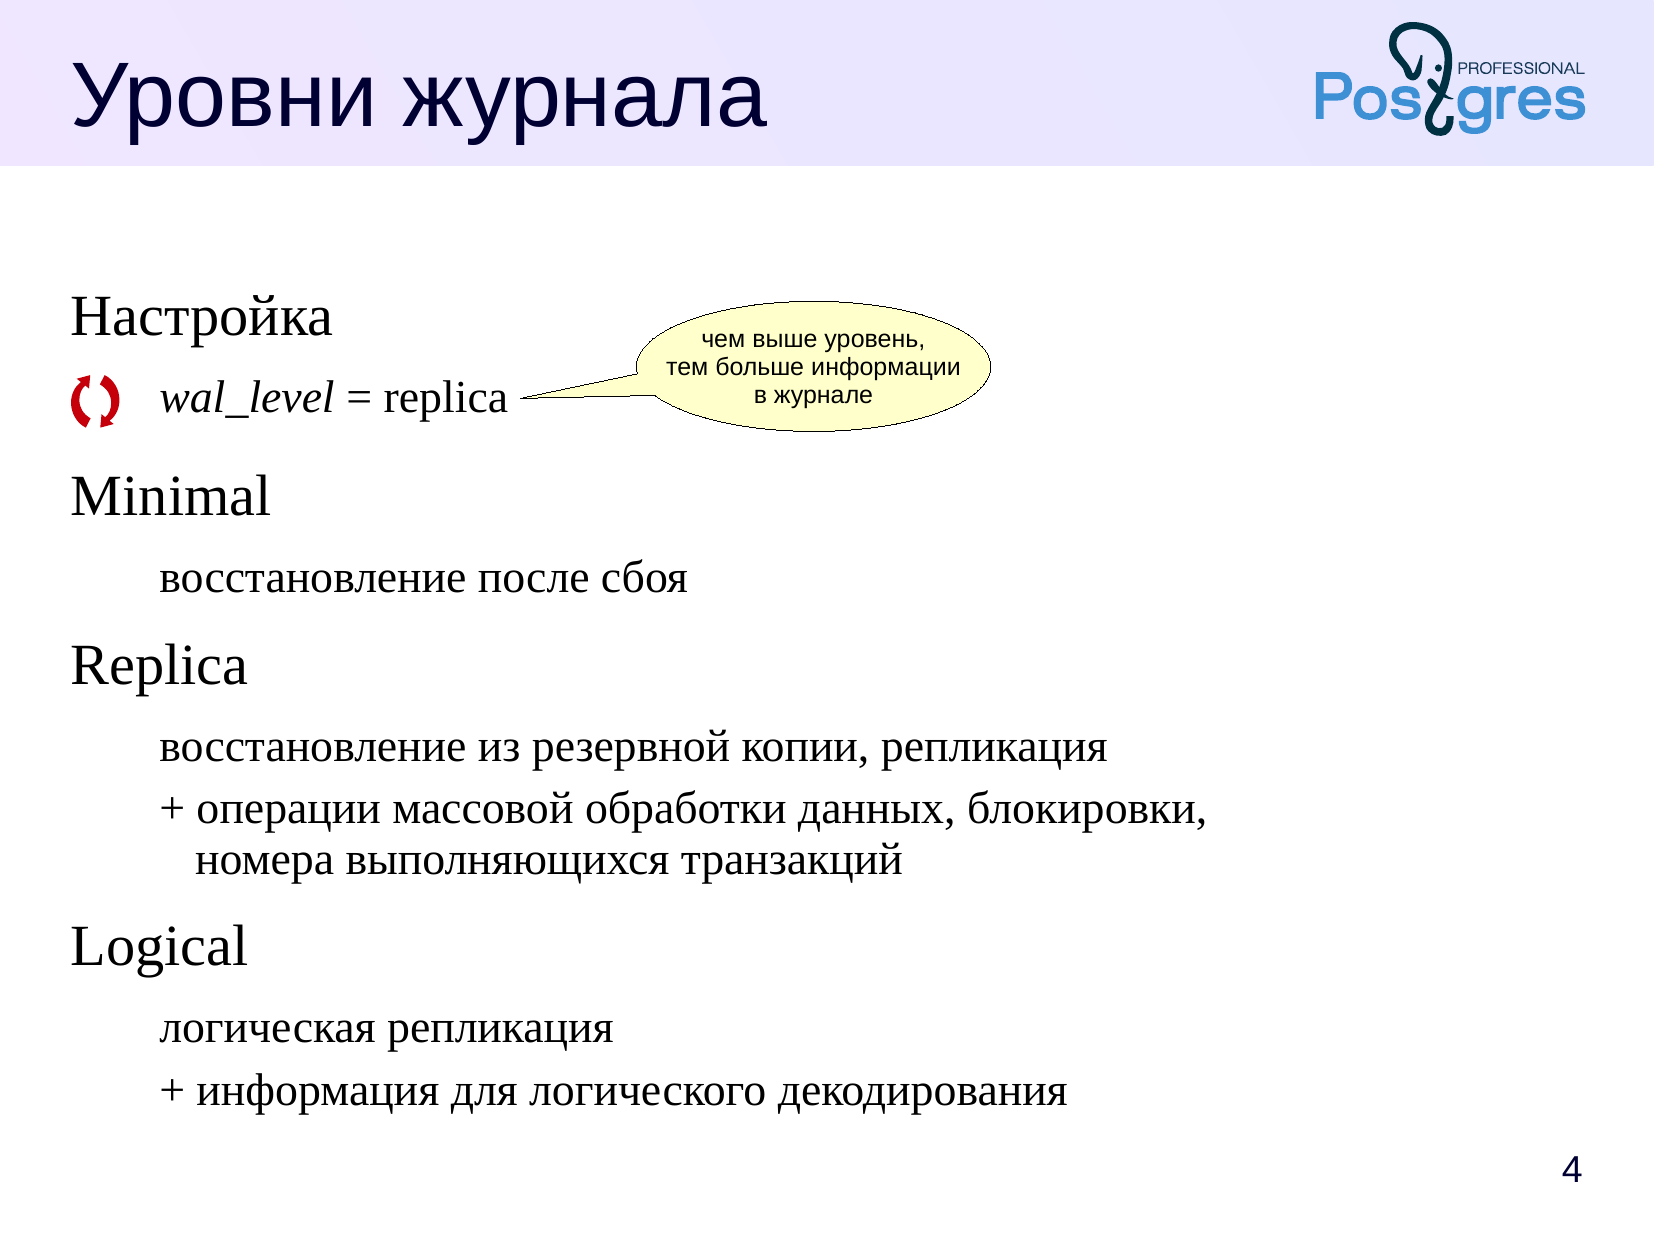

# Уровни журнала
Настройка
wal_level = replica
Minimal
восстановление после сбоя
Replica
восстановление из резервной копии, репликация
+ операции массовой обработки данных, блокировки,
	номера выполняющихся транзакций
Logical
логическая репликация
+ информация для логического декодирования
чем выше уровень,
тем больше информации
в журнале